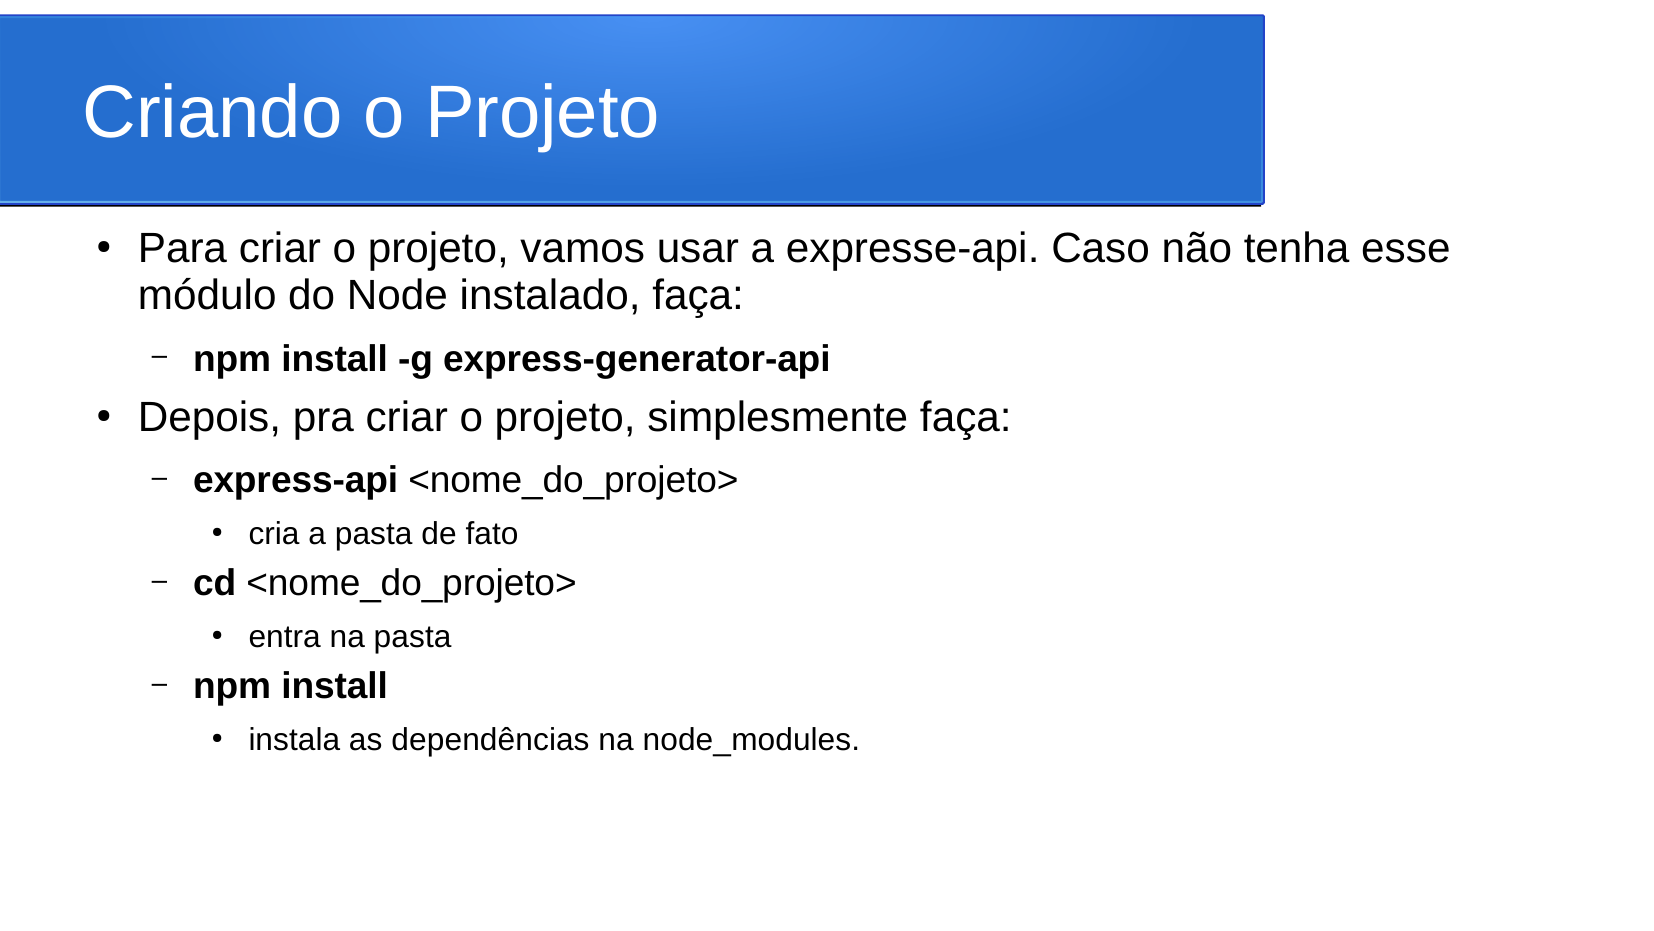

# Criando o Projeto
Para criar o projeto, vamos usar a expresse-api. Caso não tenha esse módulo do Node instalado, faça:
npm install -g express-generator-api
Depois, pra criar o projeto, simplesmente faça:
express-api <nome_do_projeto>
cria a pasta de fato
cd <nome_do_projeto>
entra na pasta
npm install
instala as dependências na node_modules.